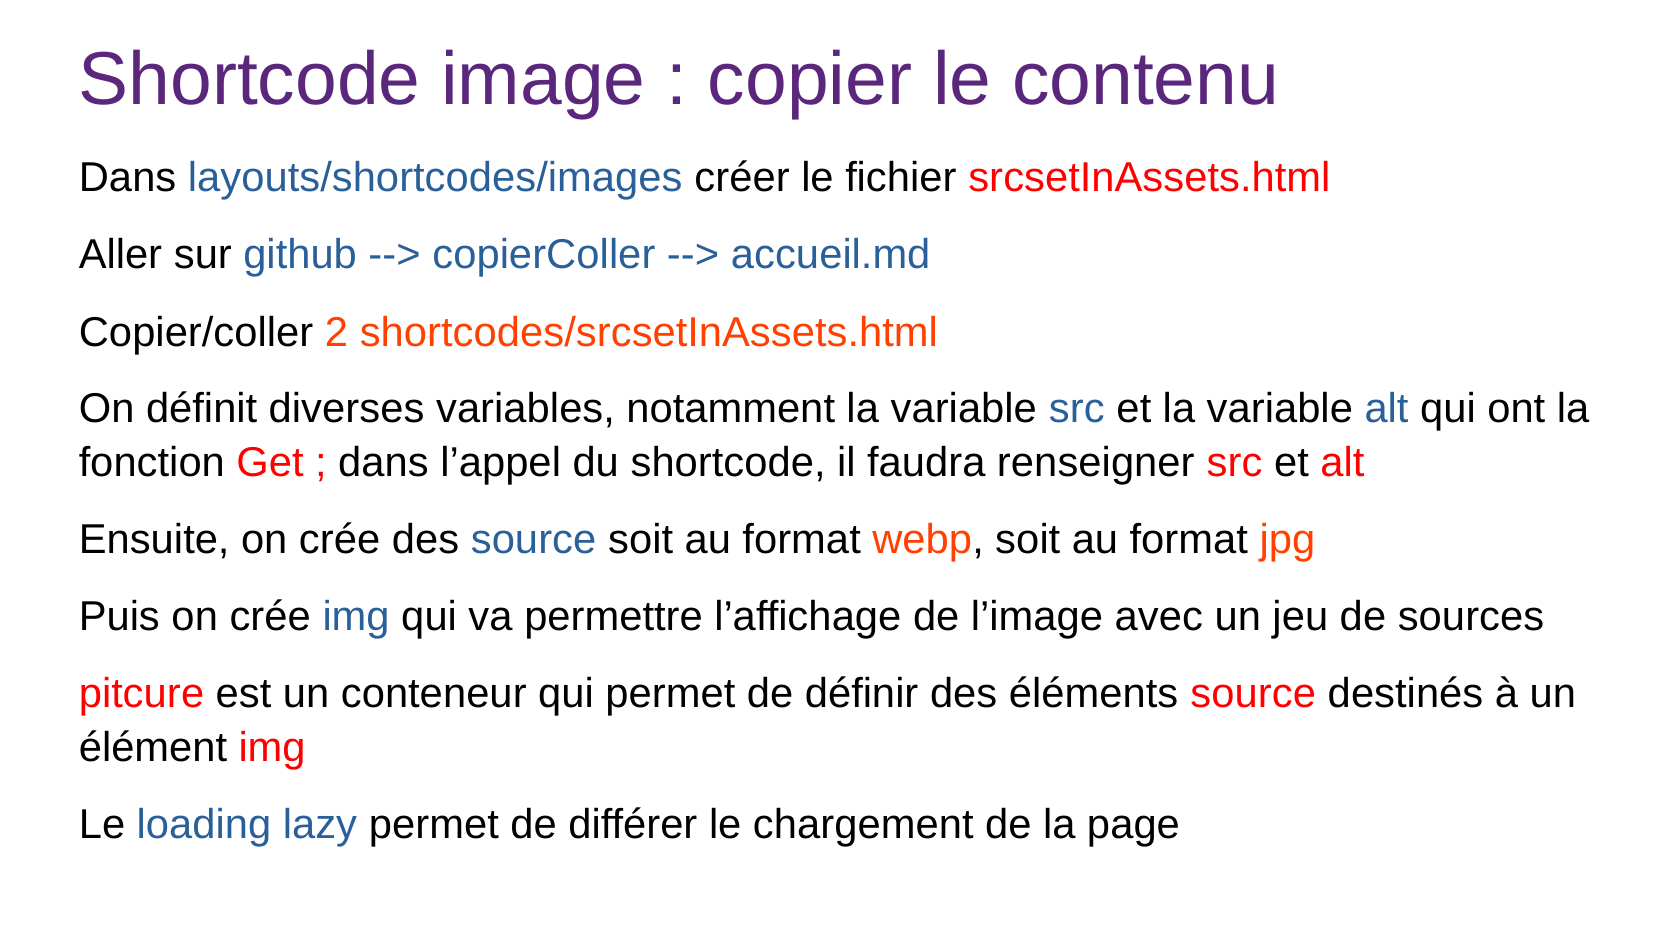

# Shortcode image : copier le contenu
Dans layouts/shortcodes/images créer le fichier srcsetInAssets.html
Aller sur github --> copierColler --> accueil.md
Copier/coller 2 shortcodes/srcsetInAssets.html
On définit diverses variables, notamment la variable src et la variable alt qui ont la fonction Get ; dans l’appel du shortcode, il faudra renseigner src et alt
Ensuite, on crée des source soit au format webp, soit au format jpg
Puis on crée img qui va permettre l’affichage de l’image avec un jeu de sources
pitcure est un conteneur qui permet de définir des éléments source destinés à un élément img
Le loading lazy permet de différer le chargement de la page